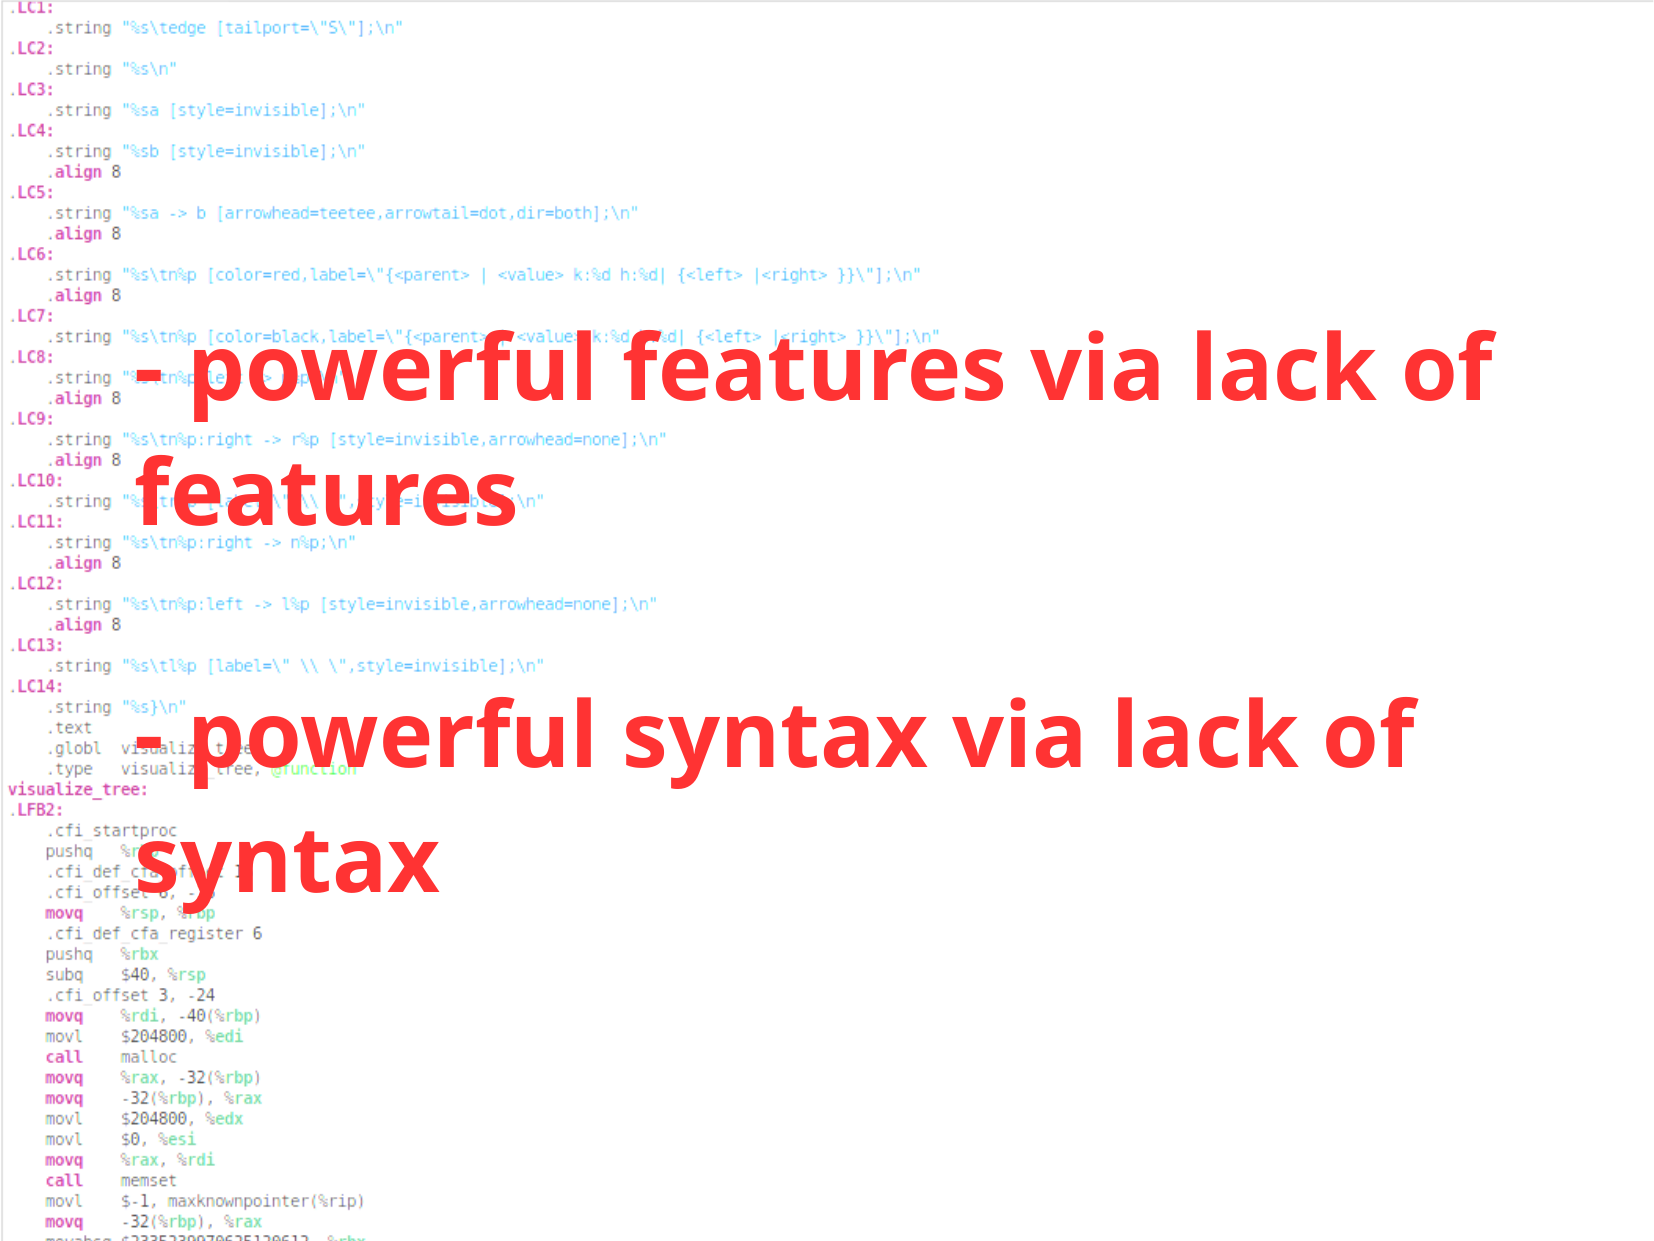

- powerful features via lack of features
- powerful syntax via lack of syntax